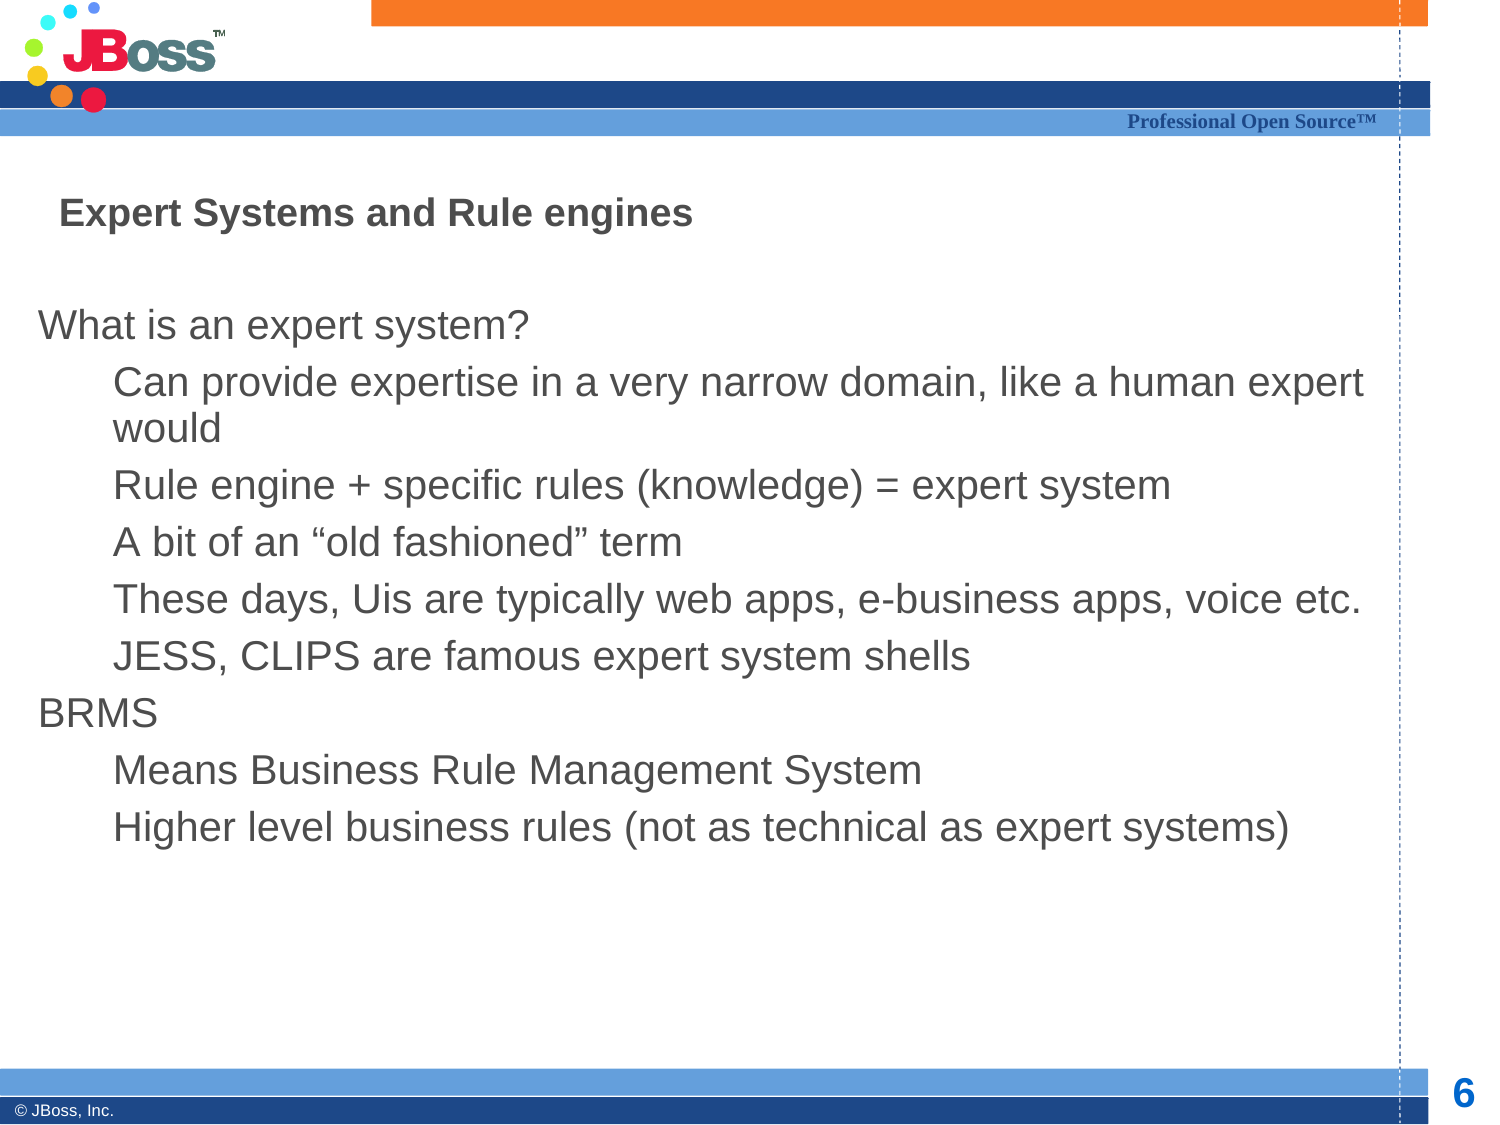

# Expert Systems and Rule engines
What is an expert system?
Can provide expertise in a very narrow domain, like a human expert would
Rule engine + specific rules (knowledge) = expert system
A bit of an “old fashioned” term
These days, Uis are typically web apps, e-business apps, voice etc.
JESS, CLIPS are famous expert system shells
BRMS
Means Business Rule Management System
Higher level business rules (not as technical as expert systems)